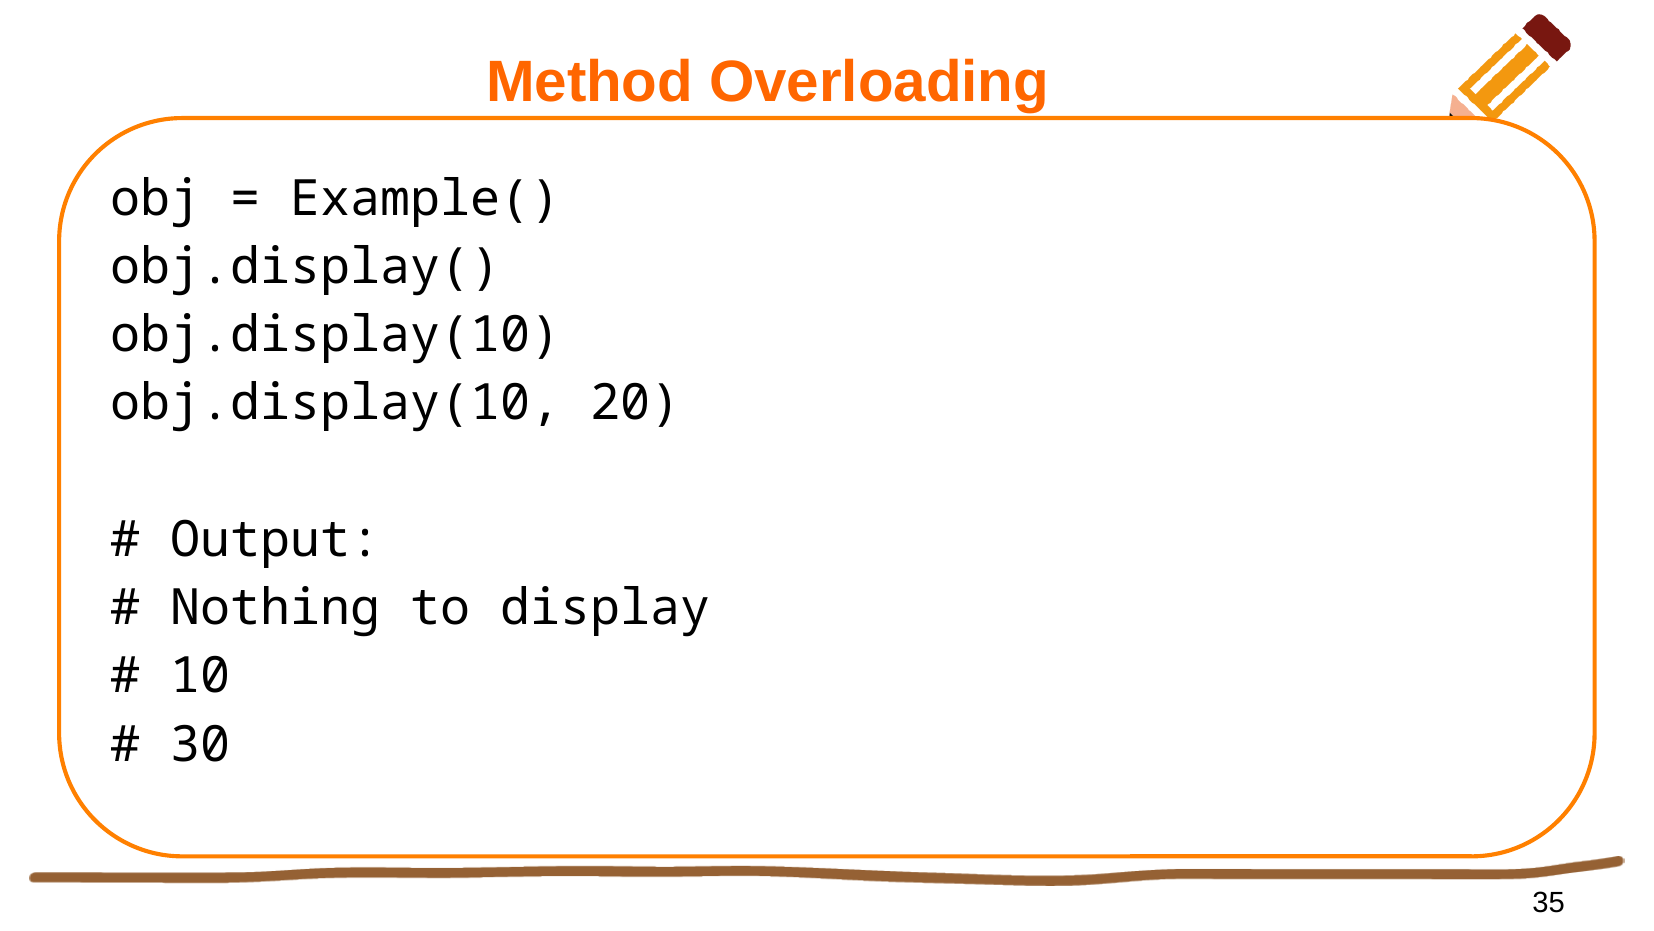

# Method Overloading
obj = Example()
obj.display()
obj.display(10)
obj.display(10, 20)
# Output:
# Nothing to display
# 10
# 30
35